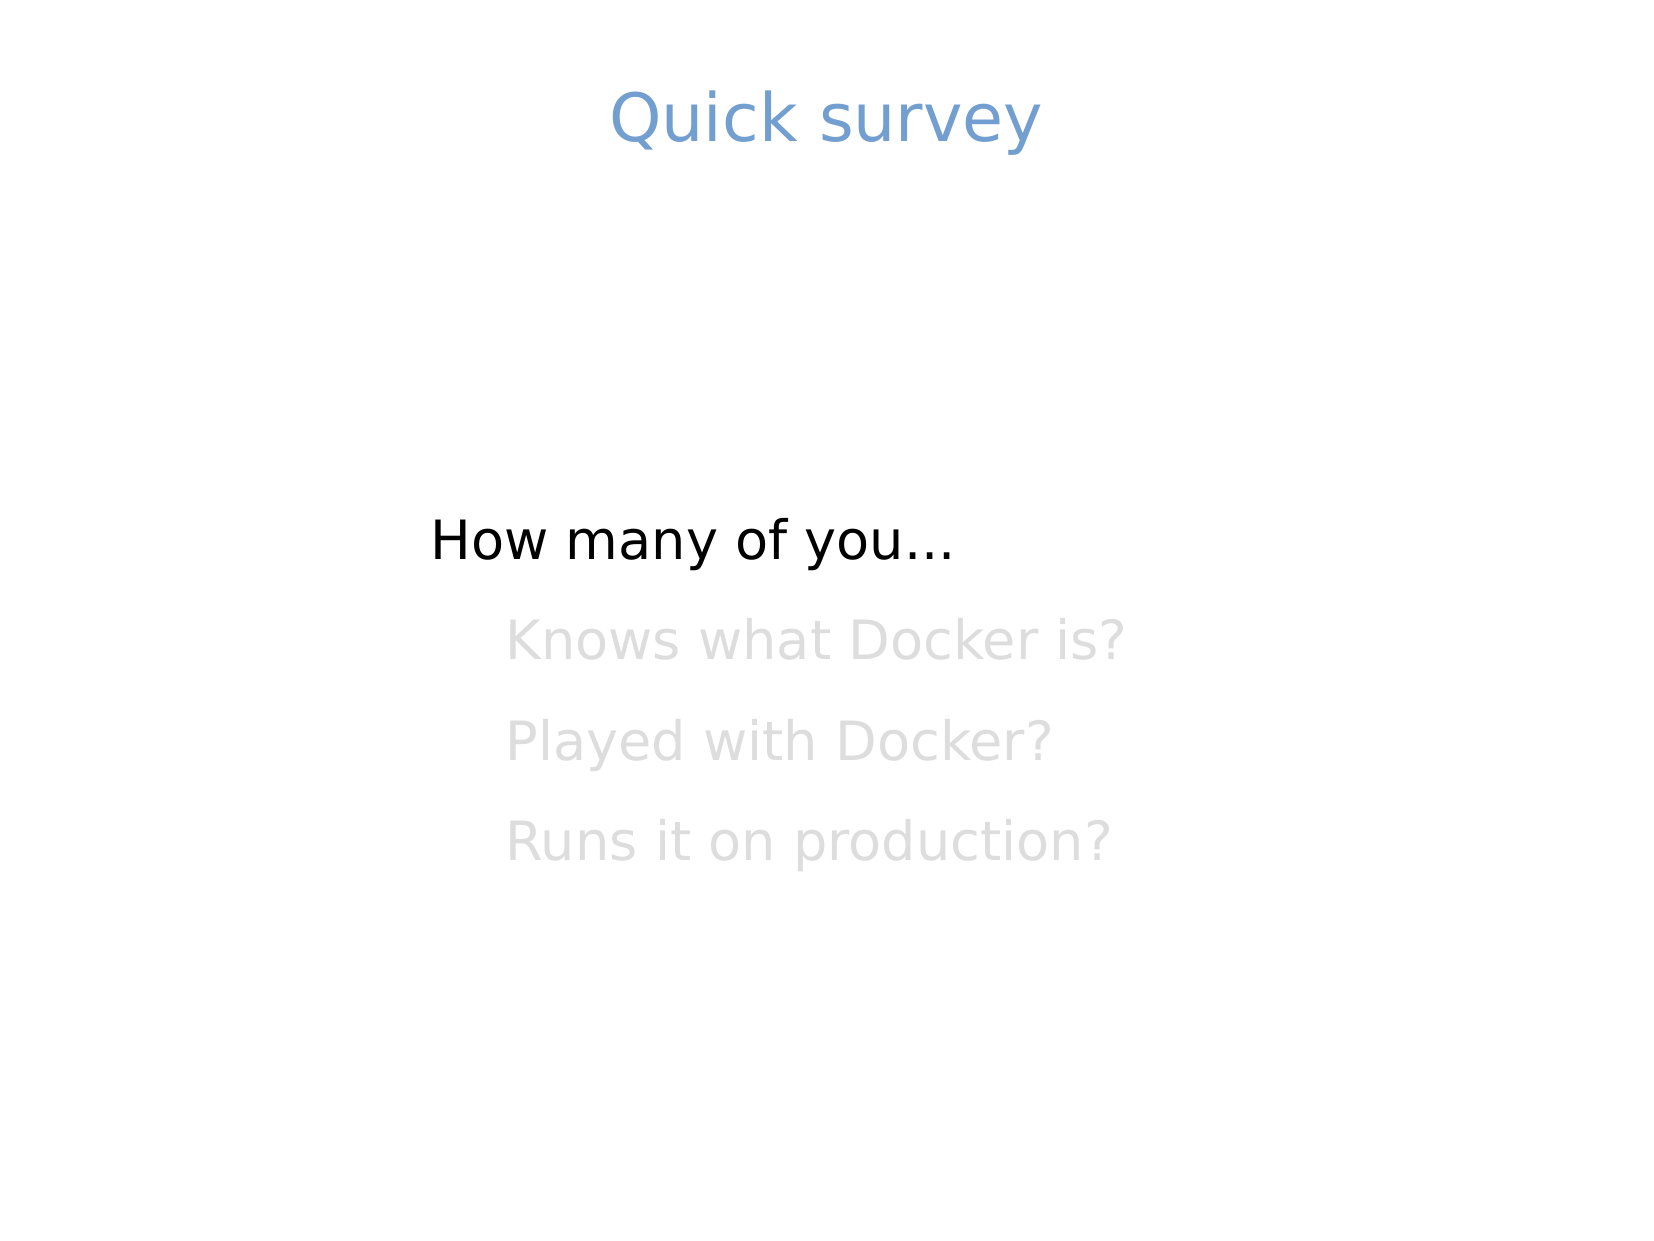

Quick survey
How many of you...
	Knows what Docker is?
	Played with Docker?
	Runs it on production?